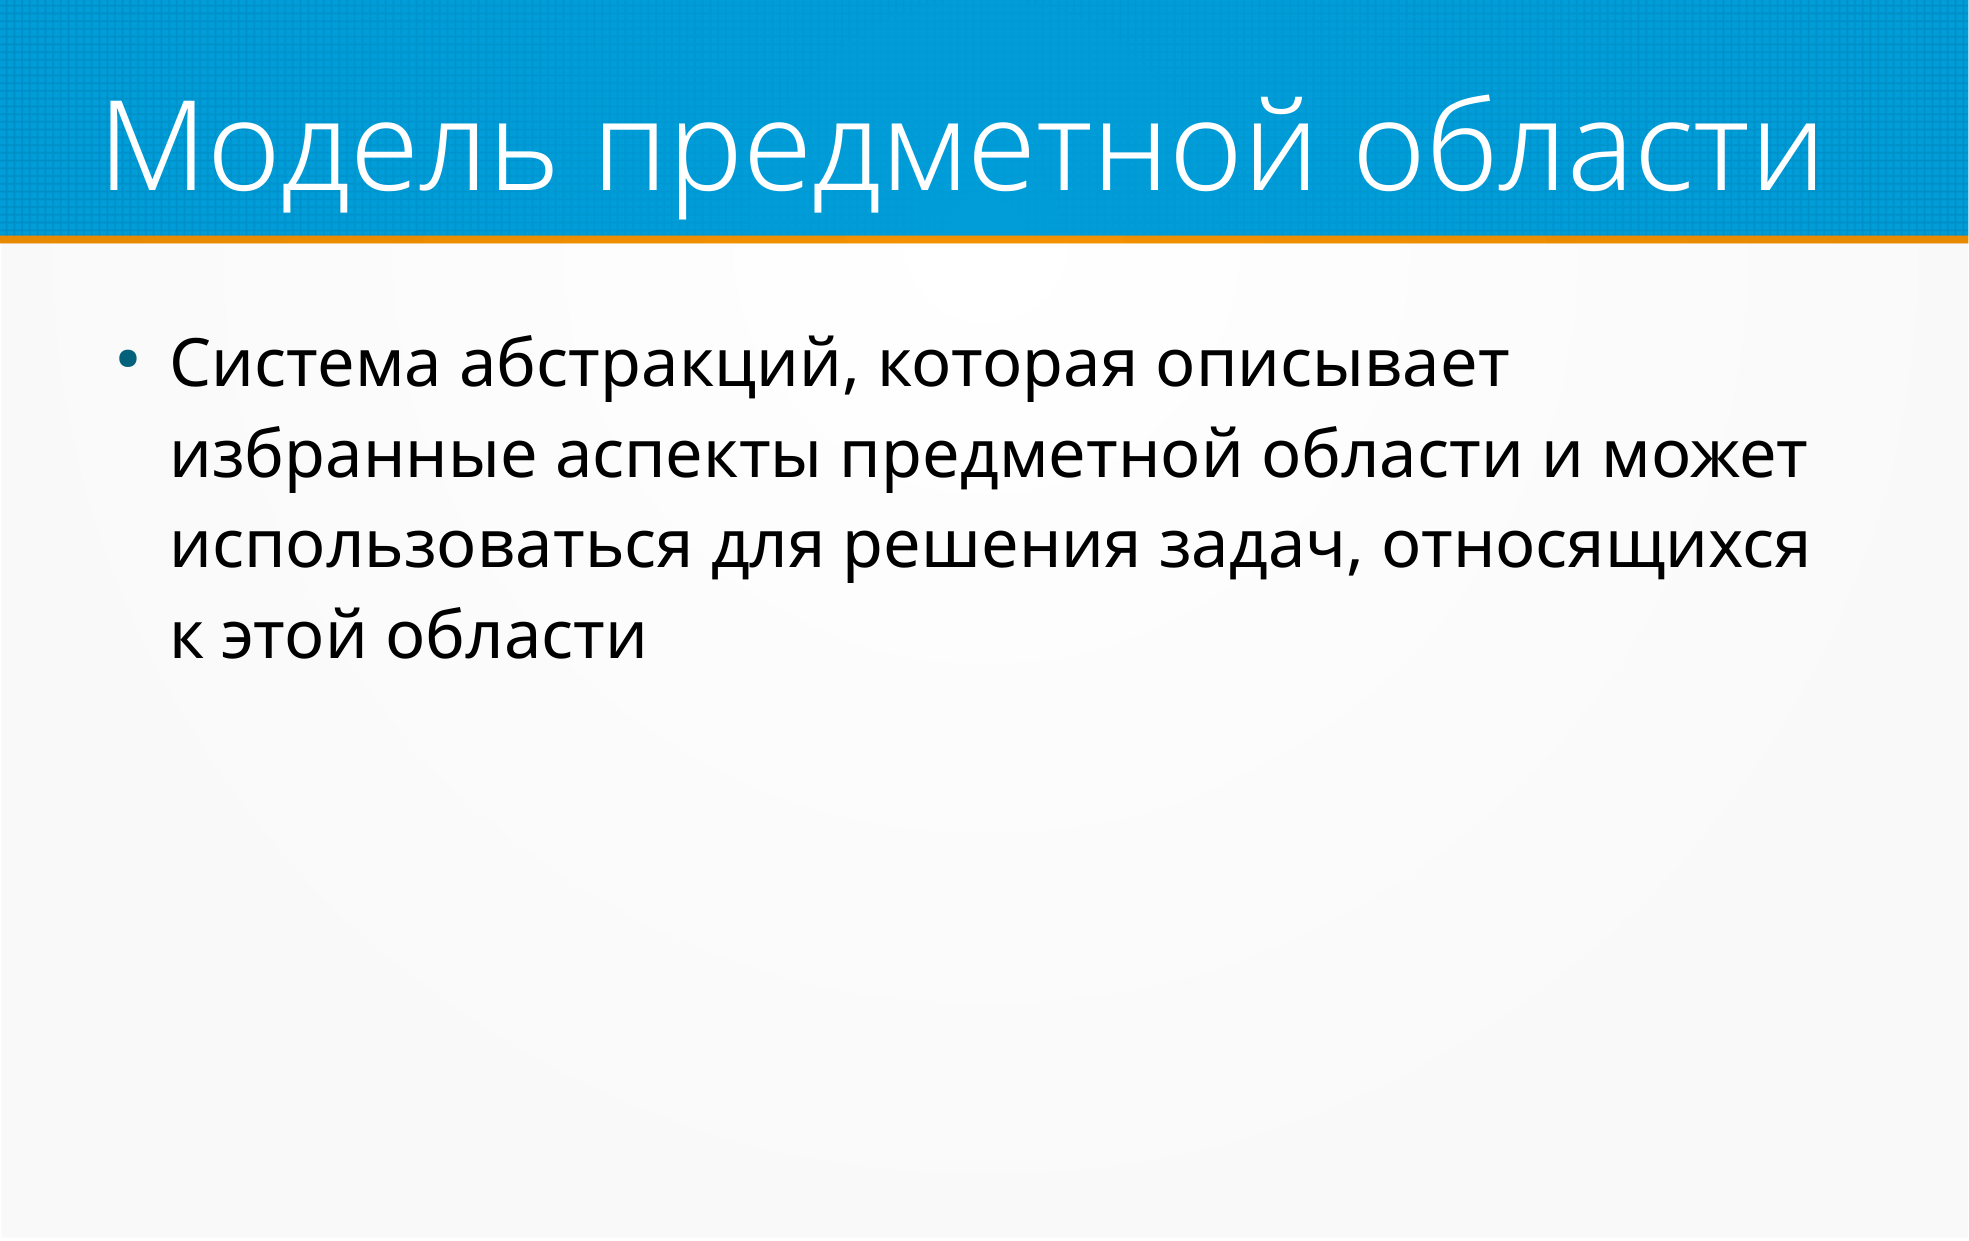

# Модель предметной области
Система абстракций, которая описывает избранные аспекты предметной области и может использоваться для решения задач, относящихся к этой области